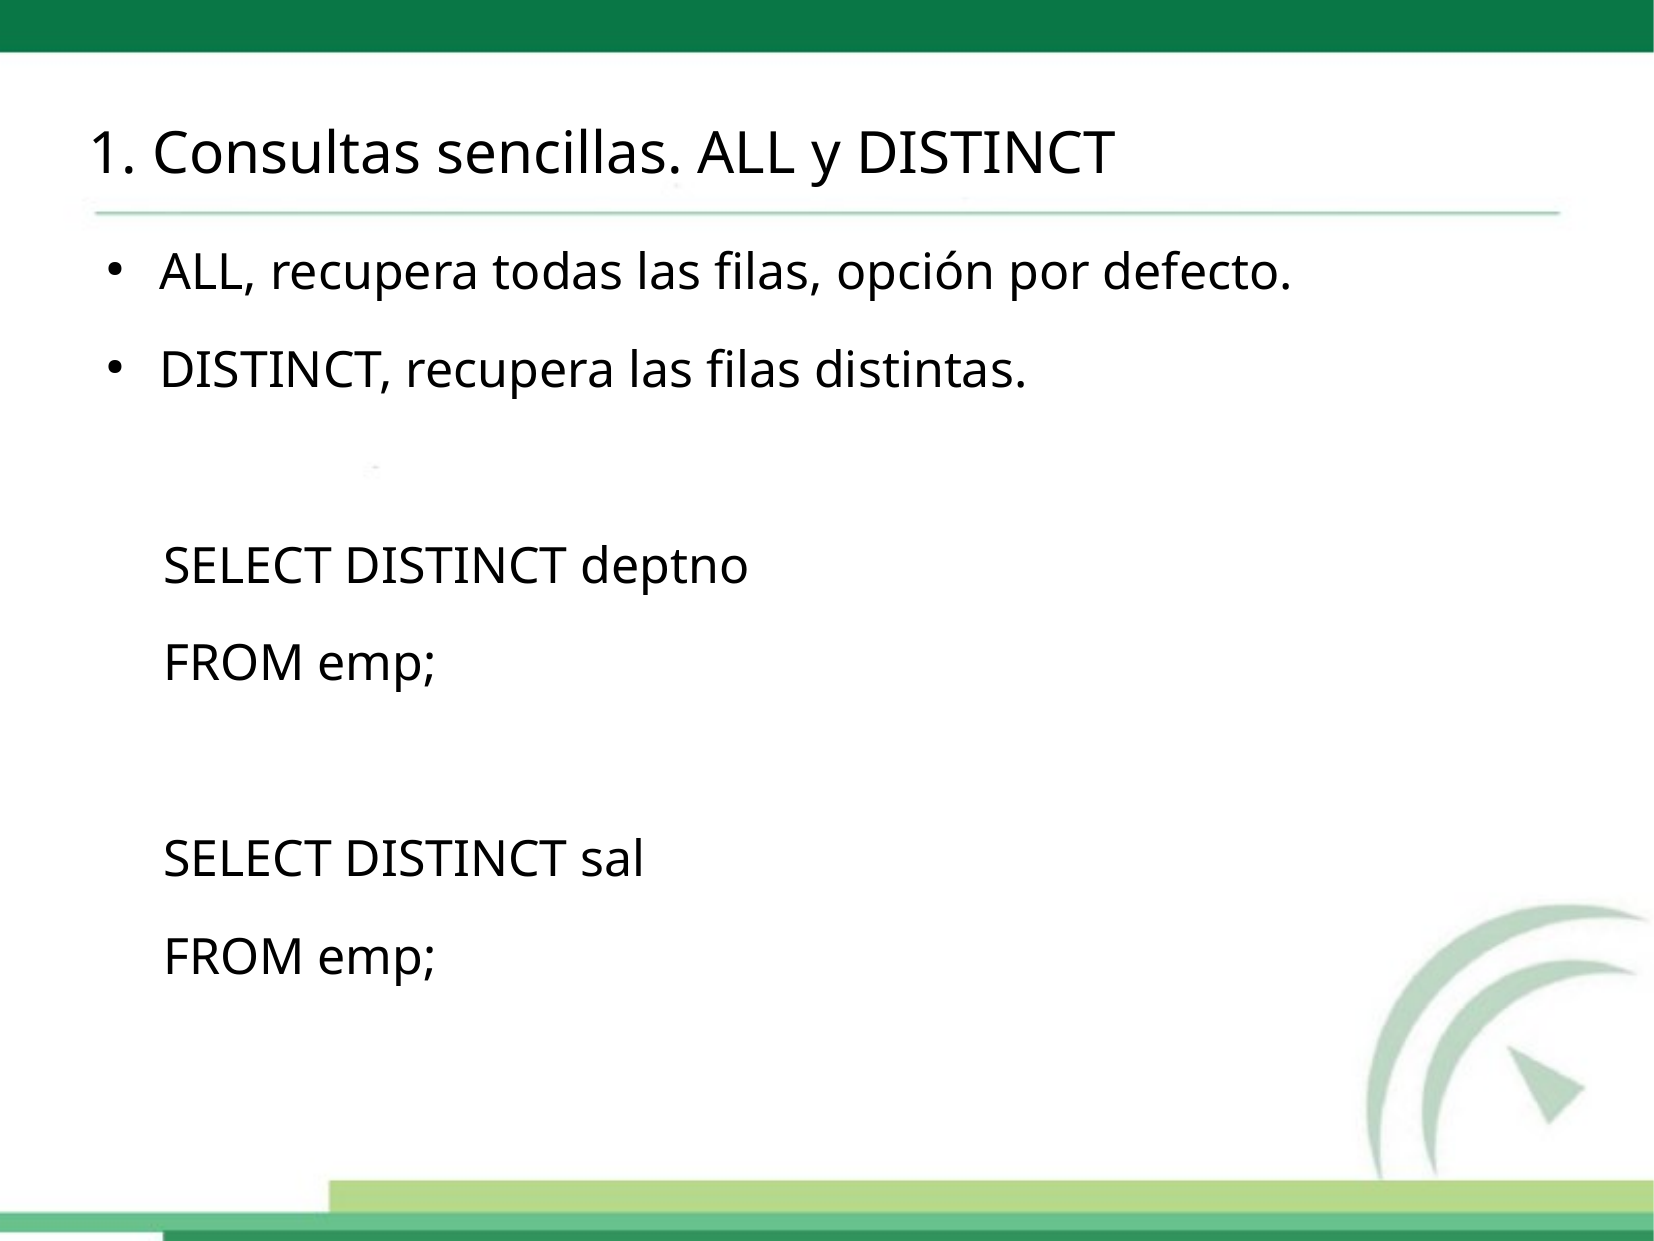

# 1. Consultas sencillas. ALL y DISTINCT
ALL, recupera todas las filas, opción por defecto.
DISTINCT, recupera las filas distintas.
SELECT DISTINCT deptno
FROM emp;
SELECT DISTINCT sal
FROM emp;